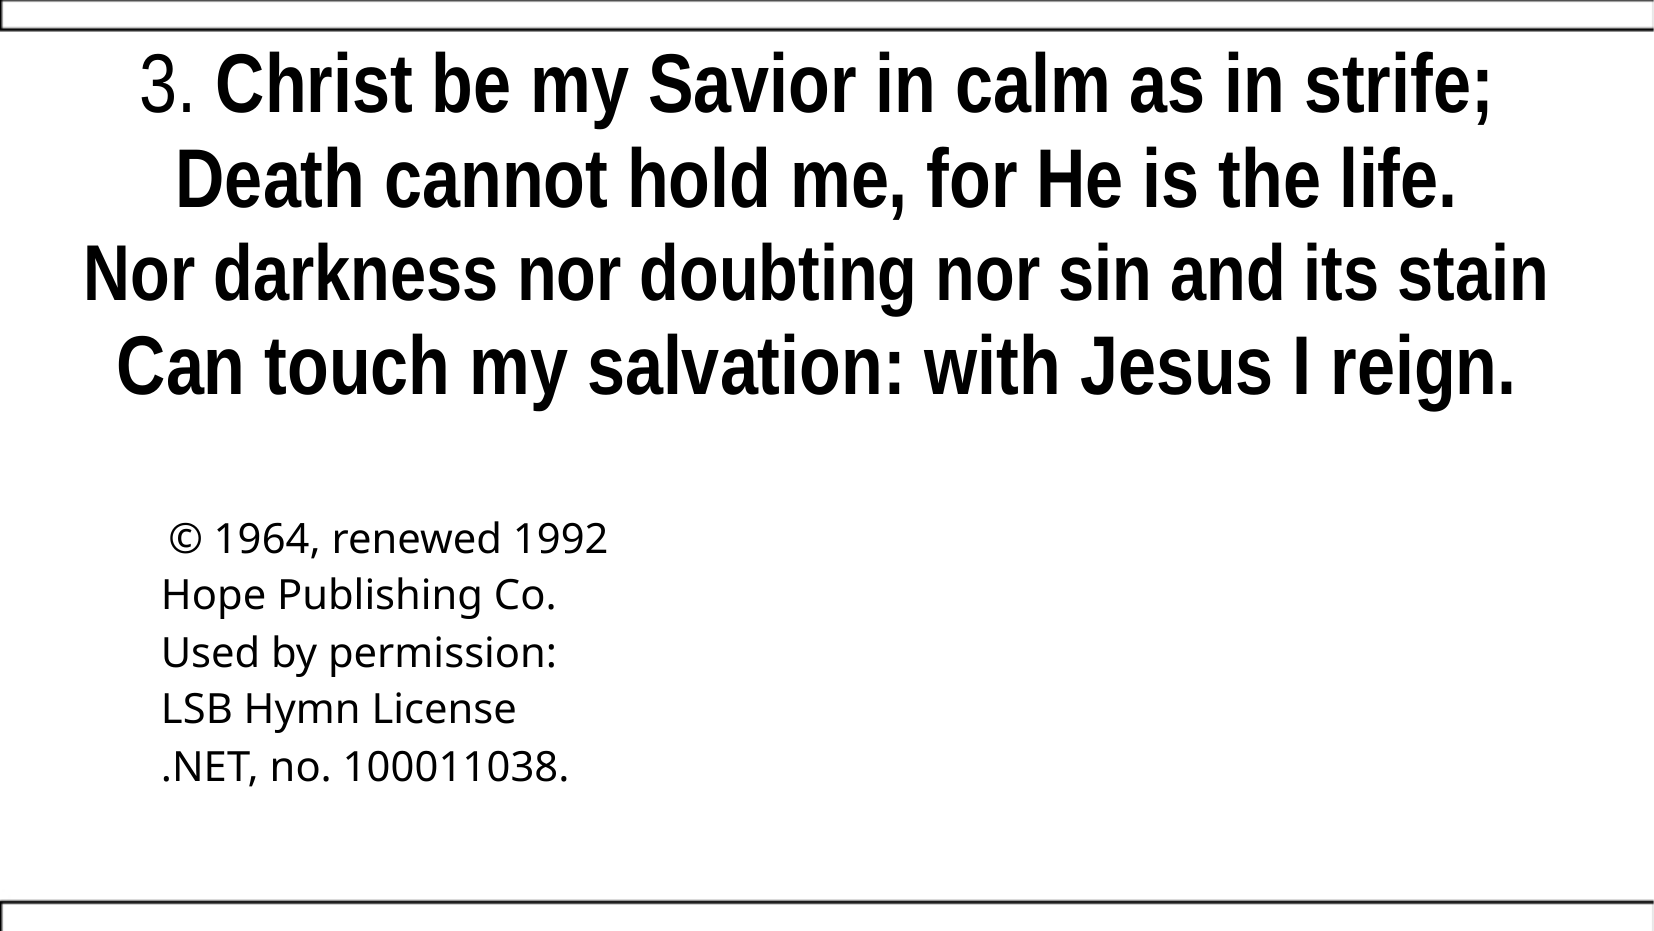

3. Christ be my Savior in calm as in strife;
Death cannot hold me, for He is the life.
Nor darkness nor doubting nor sin and its stain
Can touch my salvation: with Jesus I reign.
 © 1964, renewed 1992
 Hope Publishing Co.
 Used by permission:
 LSB Hymn License
 .NET, no. 100011038.